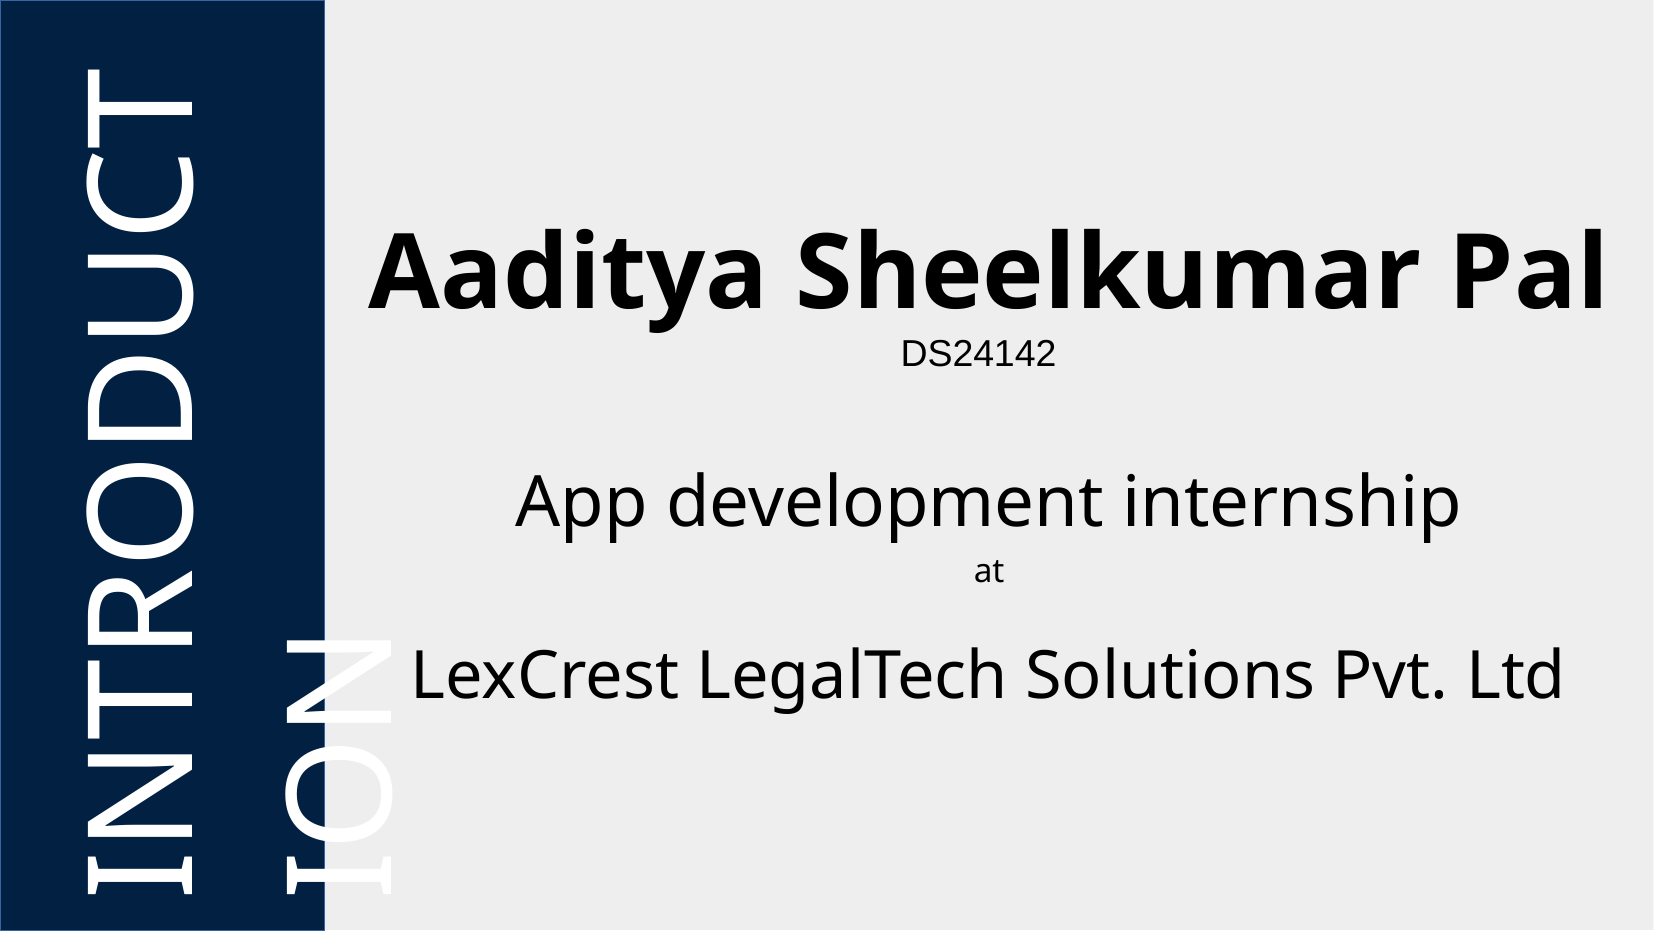

Aaditya Sheelkumar Pal
INTRODUCTION
DS24142
App development internship
at
LexCrest LegalTech Solutions Pvt. Ltd